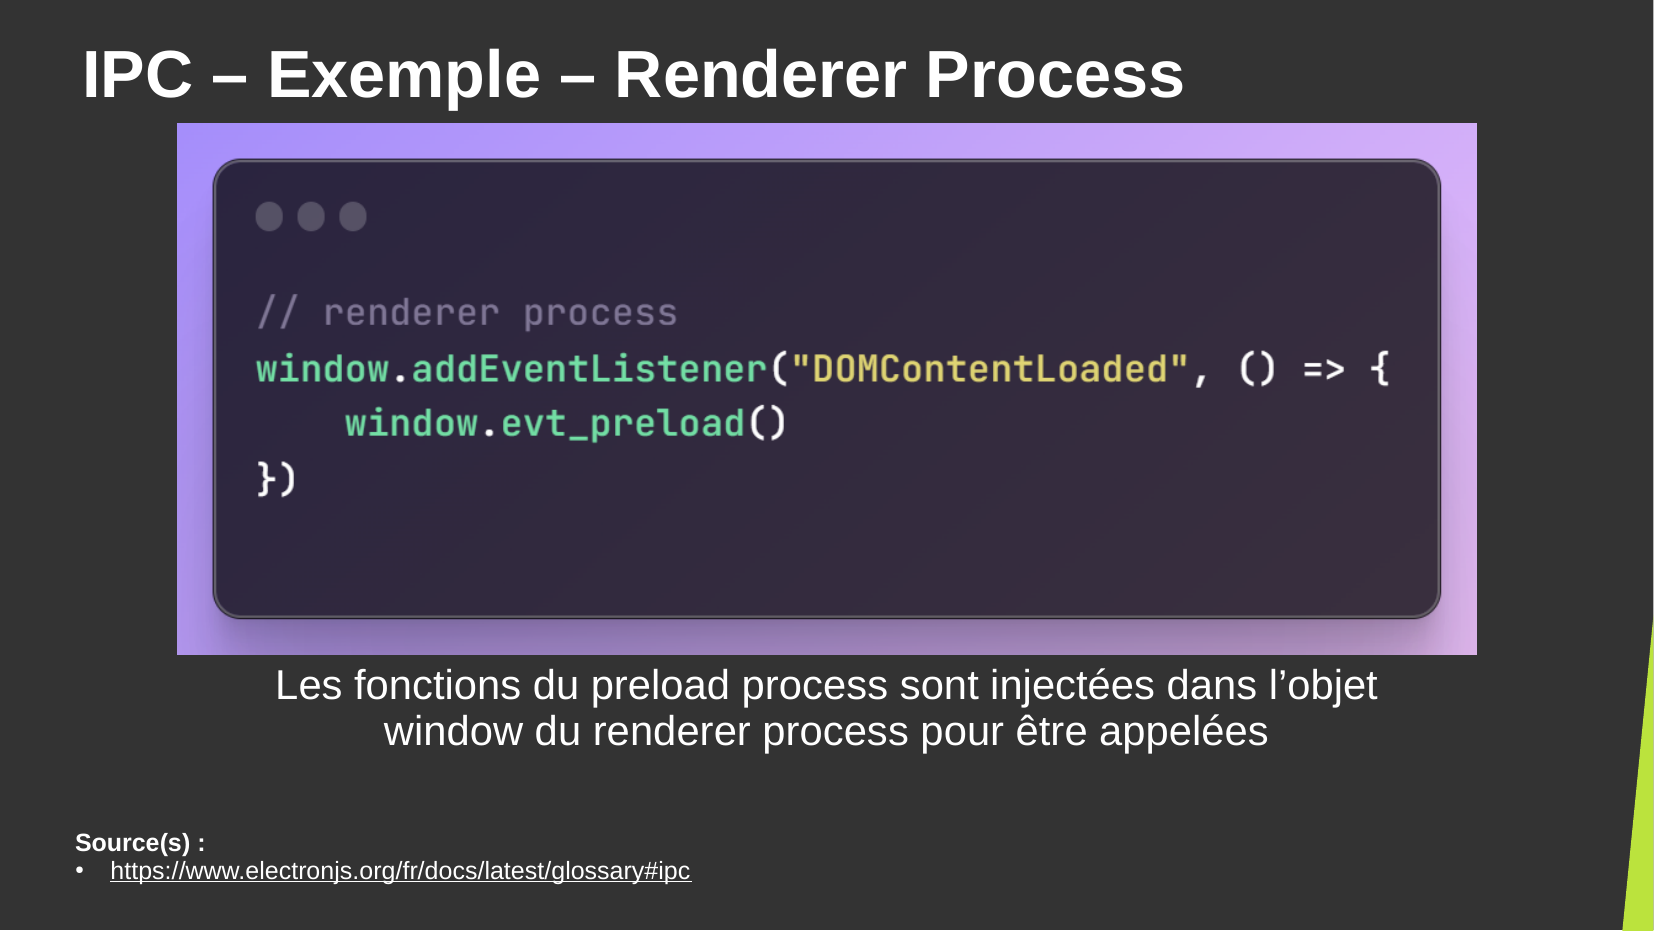

# IPC – Exemple – Renderer Process
Les fonctions du preload process sont injectées dans l’objet window du renderer process pour être appelées
Source(s) :
https://www.electronjs.org/fr/docs/latest/glossary#ipc